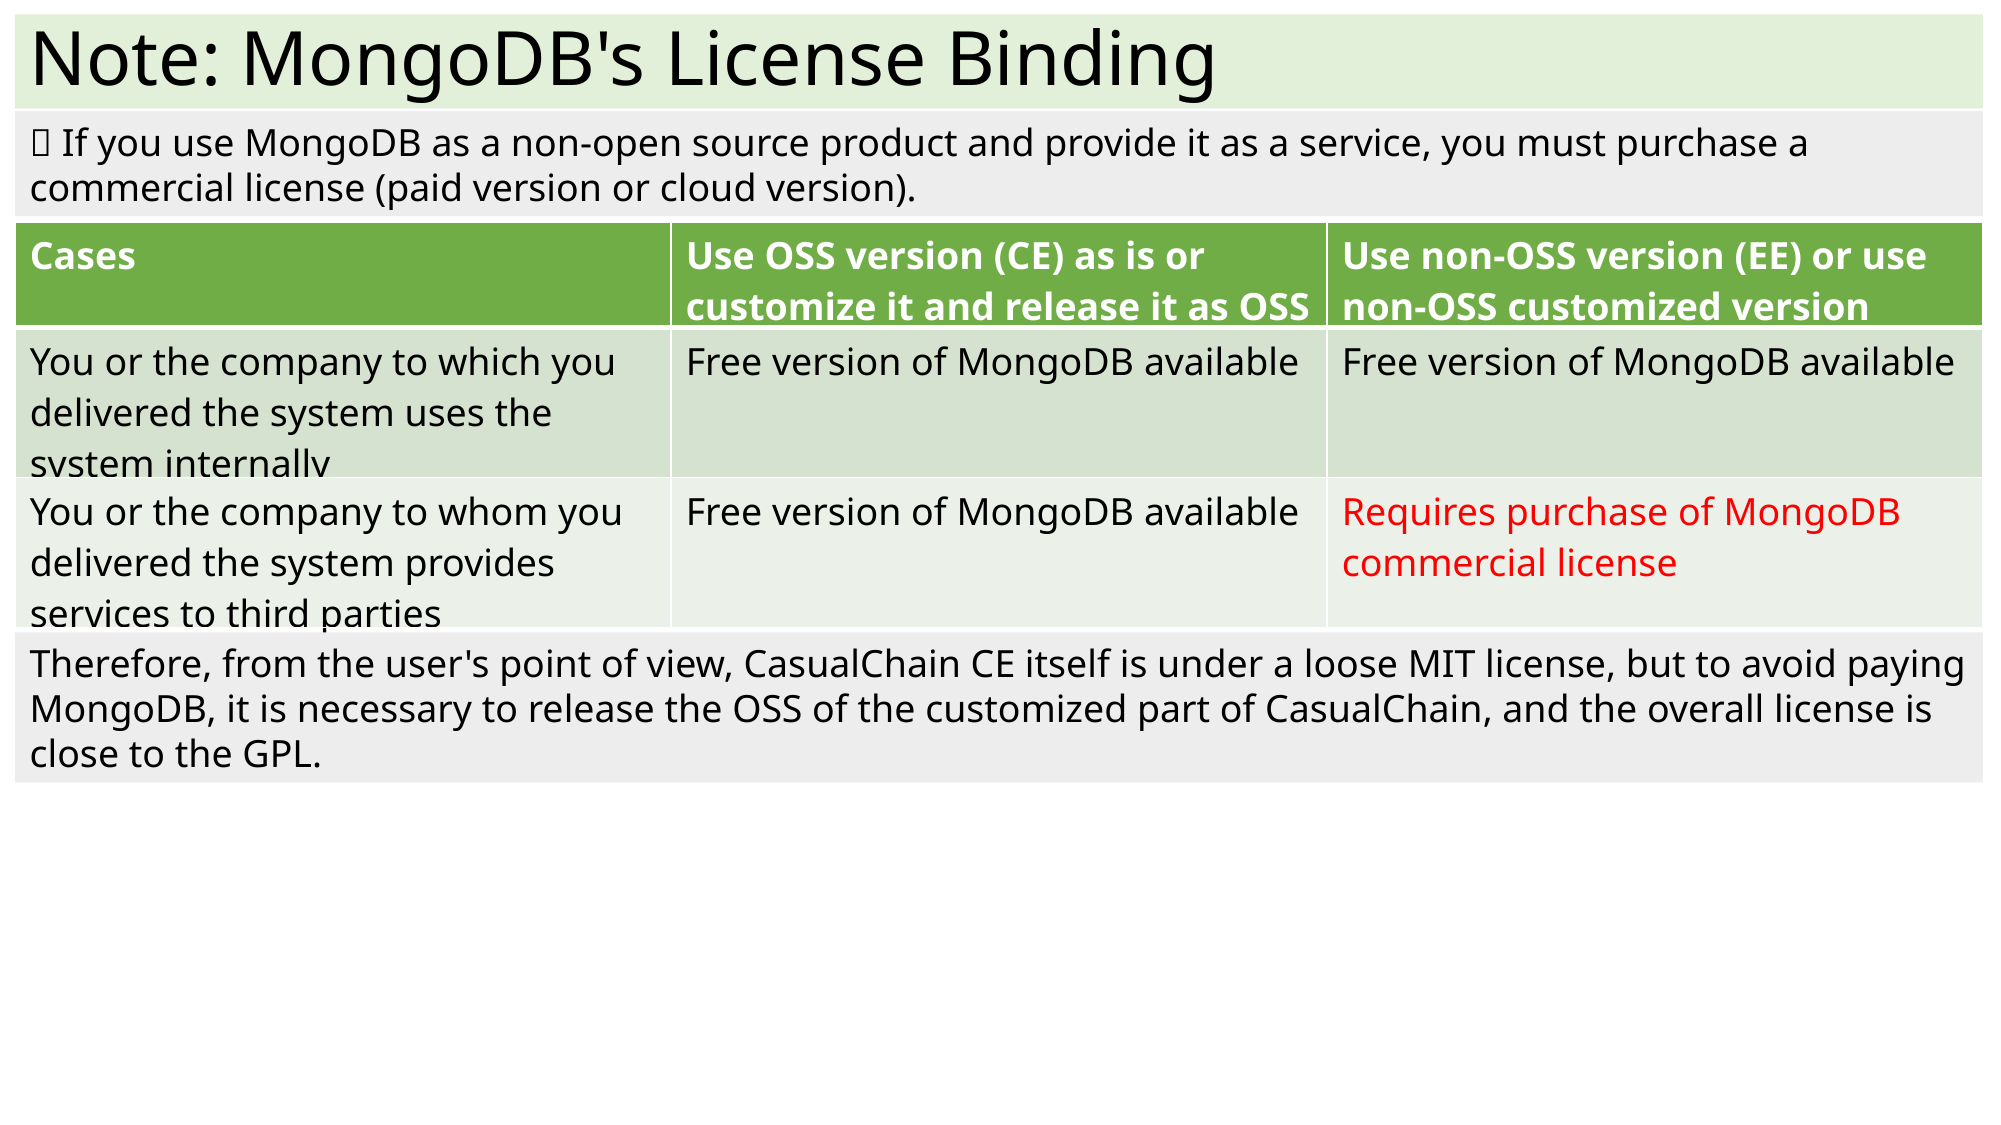

Note: MongoDB's License Binding
❕ If you use MongoDB as a non-open source product and provide it as a service, you must purchase a commercial license (paid version or cloud version).
| Cases | Use OSS version (CE) as is or customize it and release it as OSS | Use non-OSS version (EE) or use non-OSS customized version |
| --- | --- | --- |
| You or the company to which you delivered the system uses the system internally | Free version of MongoDB available | Free version of MongoDB available |
| You or the company to whom you delivered the system provides services to third parties | Free version of MongoDB available | Requires purchase of MongoDB commercial license |
Therefore, from the user's point of view, CasualChain CE itself is under a loose MIT license, but to avoid paying MongoDB, it is necessary to release the OSS of the customized part of CasualChain, and the overall license is close to the GPL.